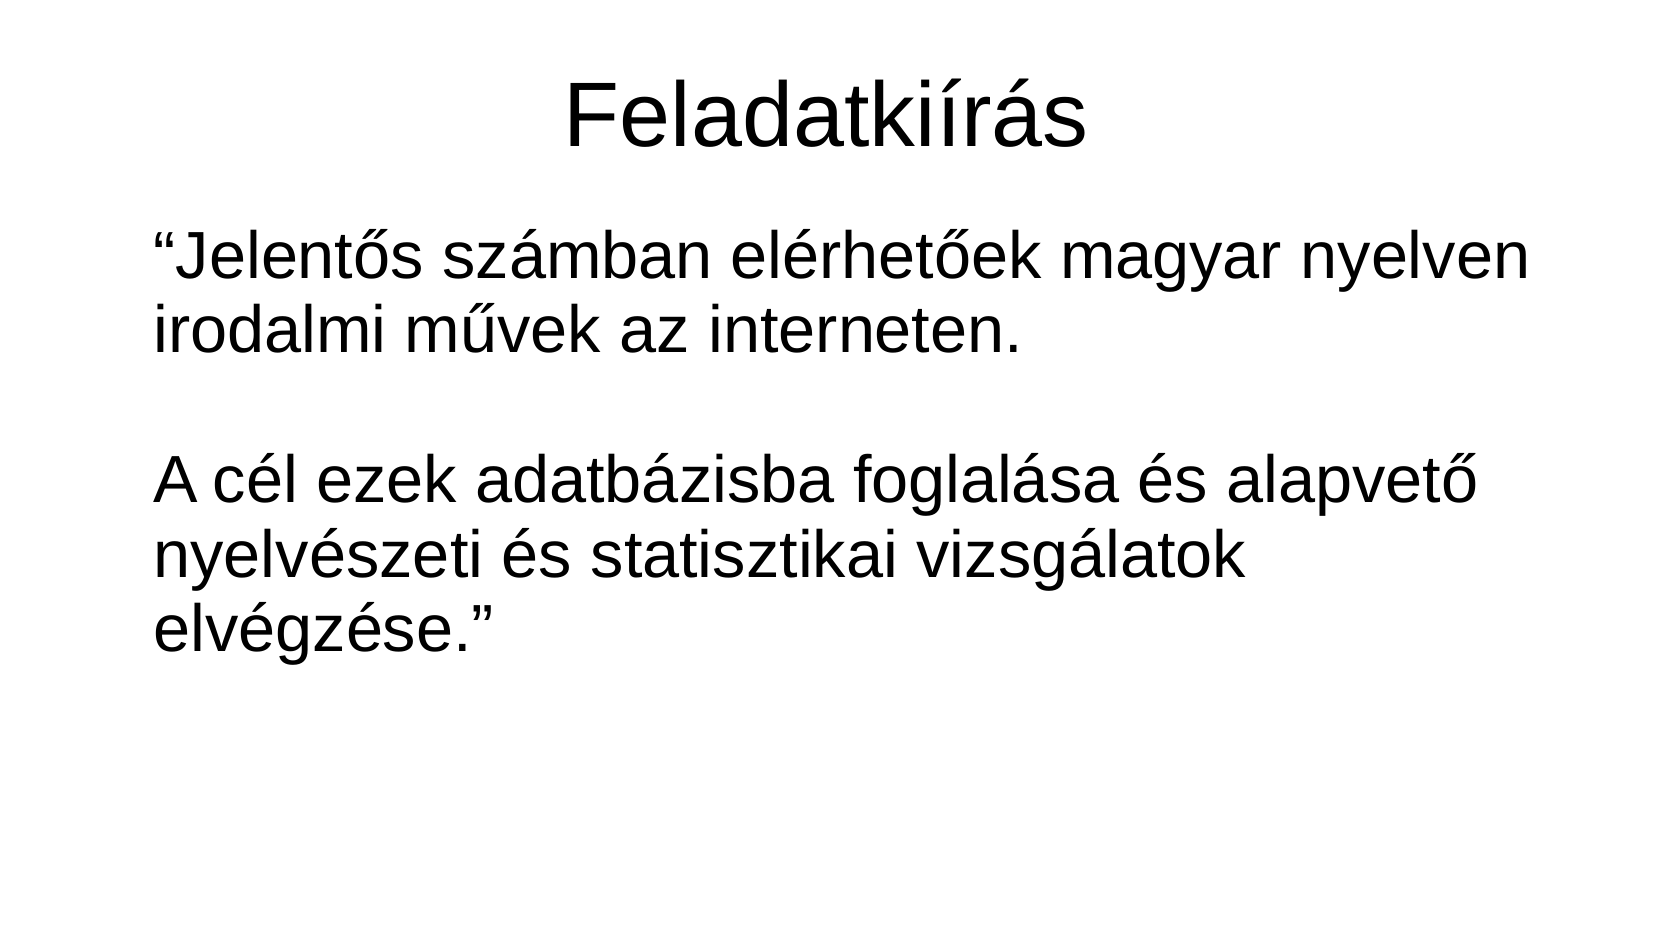

# Feladatkiírás
“Jelentős számban elérhetőek magyar nyelven irodalmi művek az interneten.
A cél ezek adatbázisba foglalása és alapvető nyelvészeti és statisztikai vizsgálatok elvégzése.”